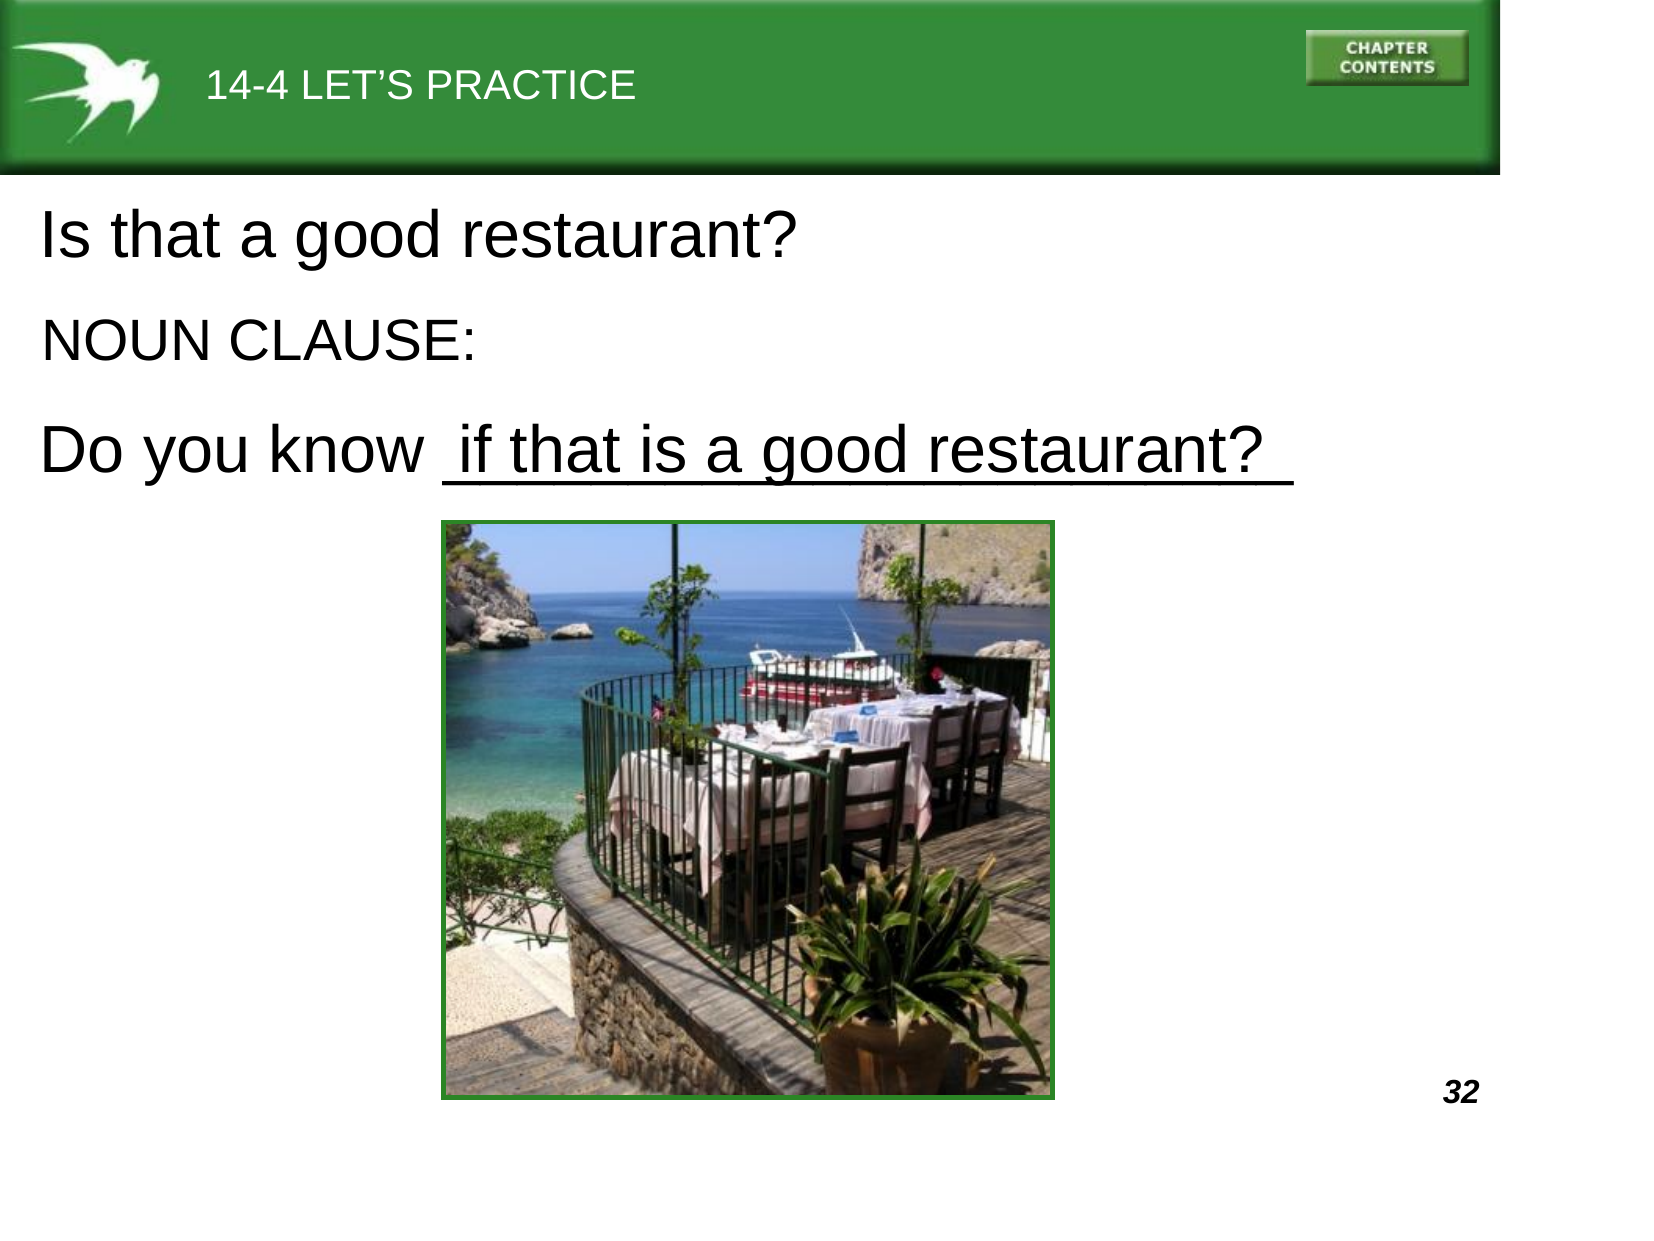

14-4 LET’S PRACTICE
Is that a good restaurant?
NOUN CLAUSE:
Do you know _______________________
if that is a good restaurant?